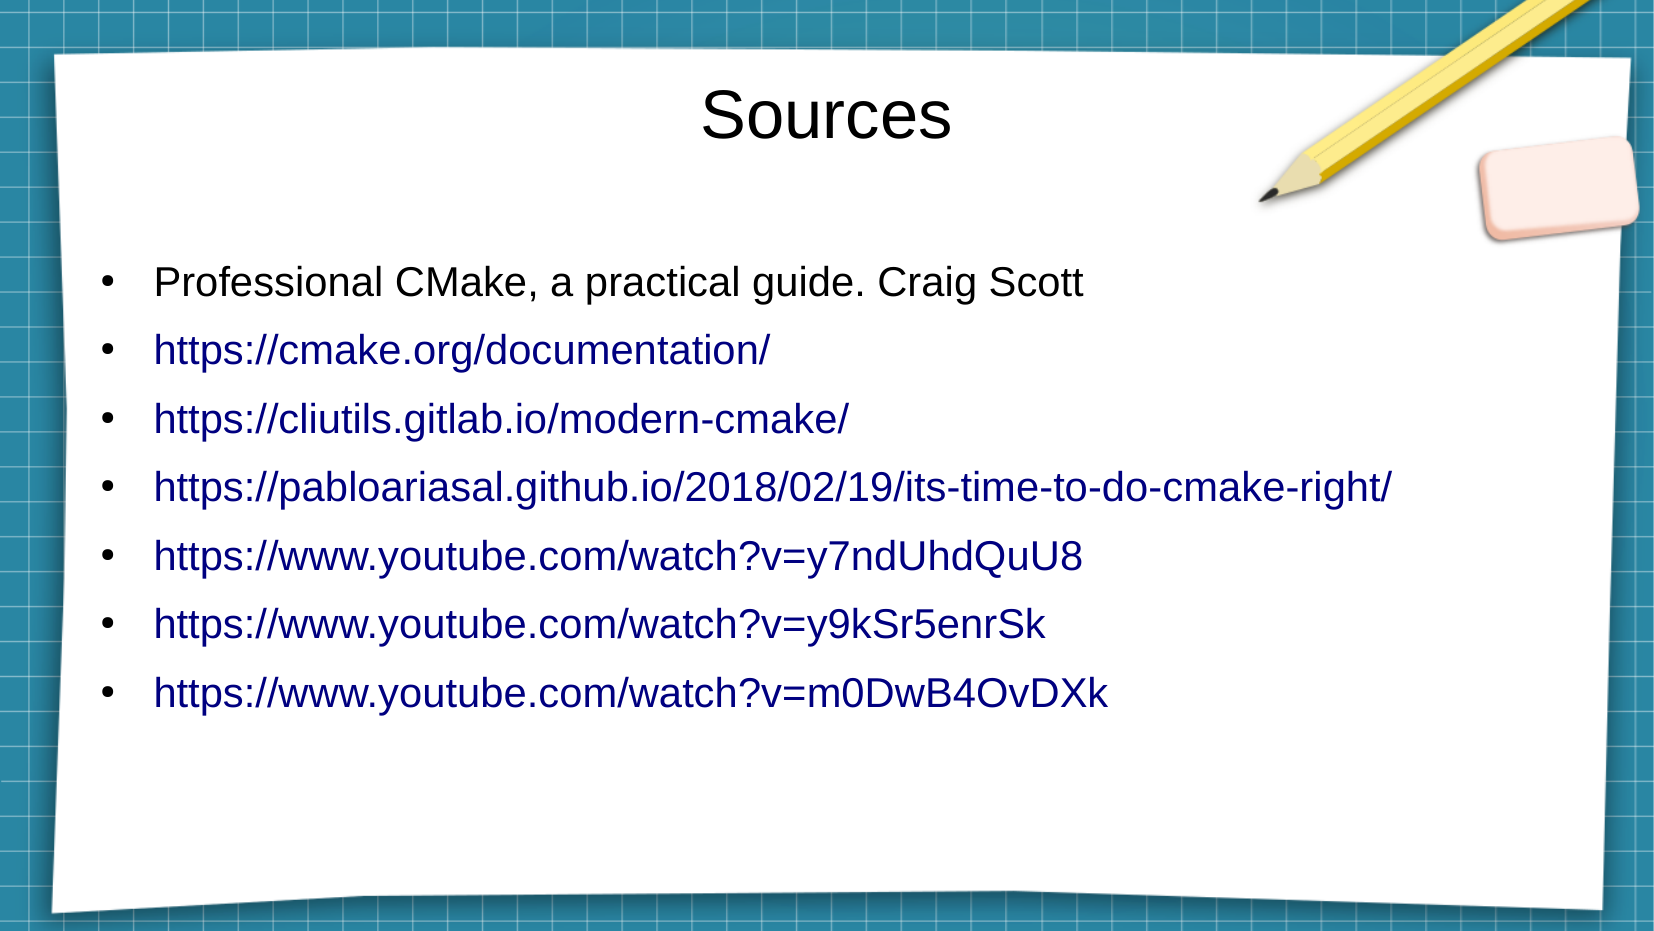

# Sources
Professional CMake, a practical guide. Craig Scott
https://cmake.org/documentation/
https://cliutils.gitlab.io/modern-cmake/
https://pabloariasal.github.io/2018/02/19/its-time-to-do-cmake-right/
https://www.youtube.com/watch?v=y7ndUhdQuU8
https://www.youtube.com/watch?v=y9kSr5enrSk
https://www.youtube.com/watch?v=m0DwB4OvDXk